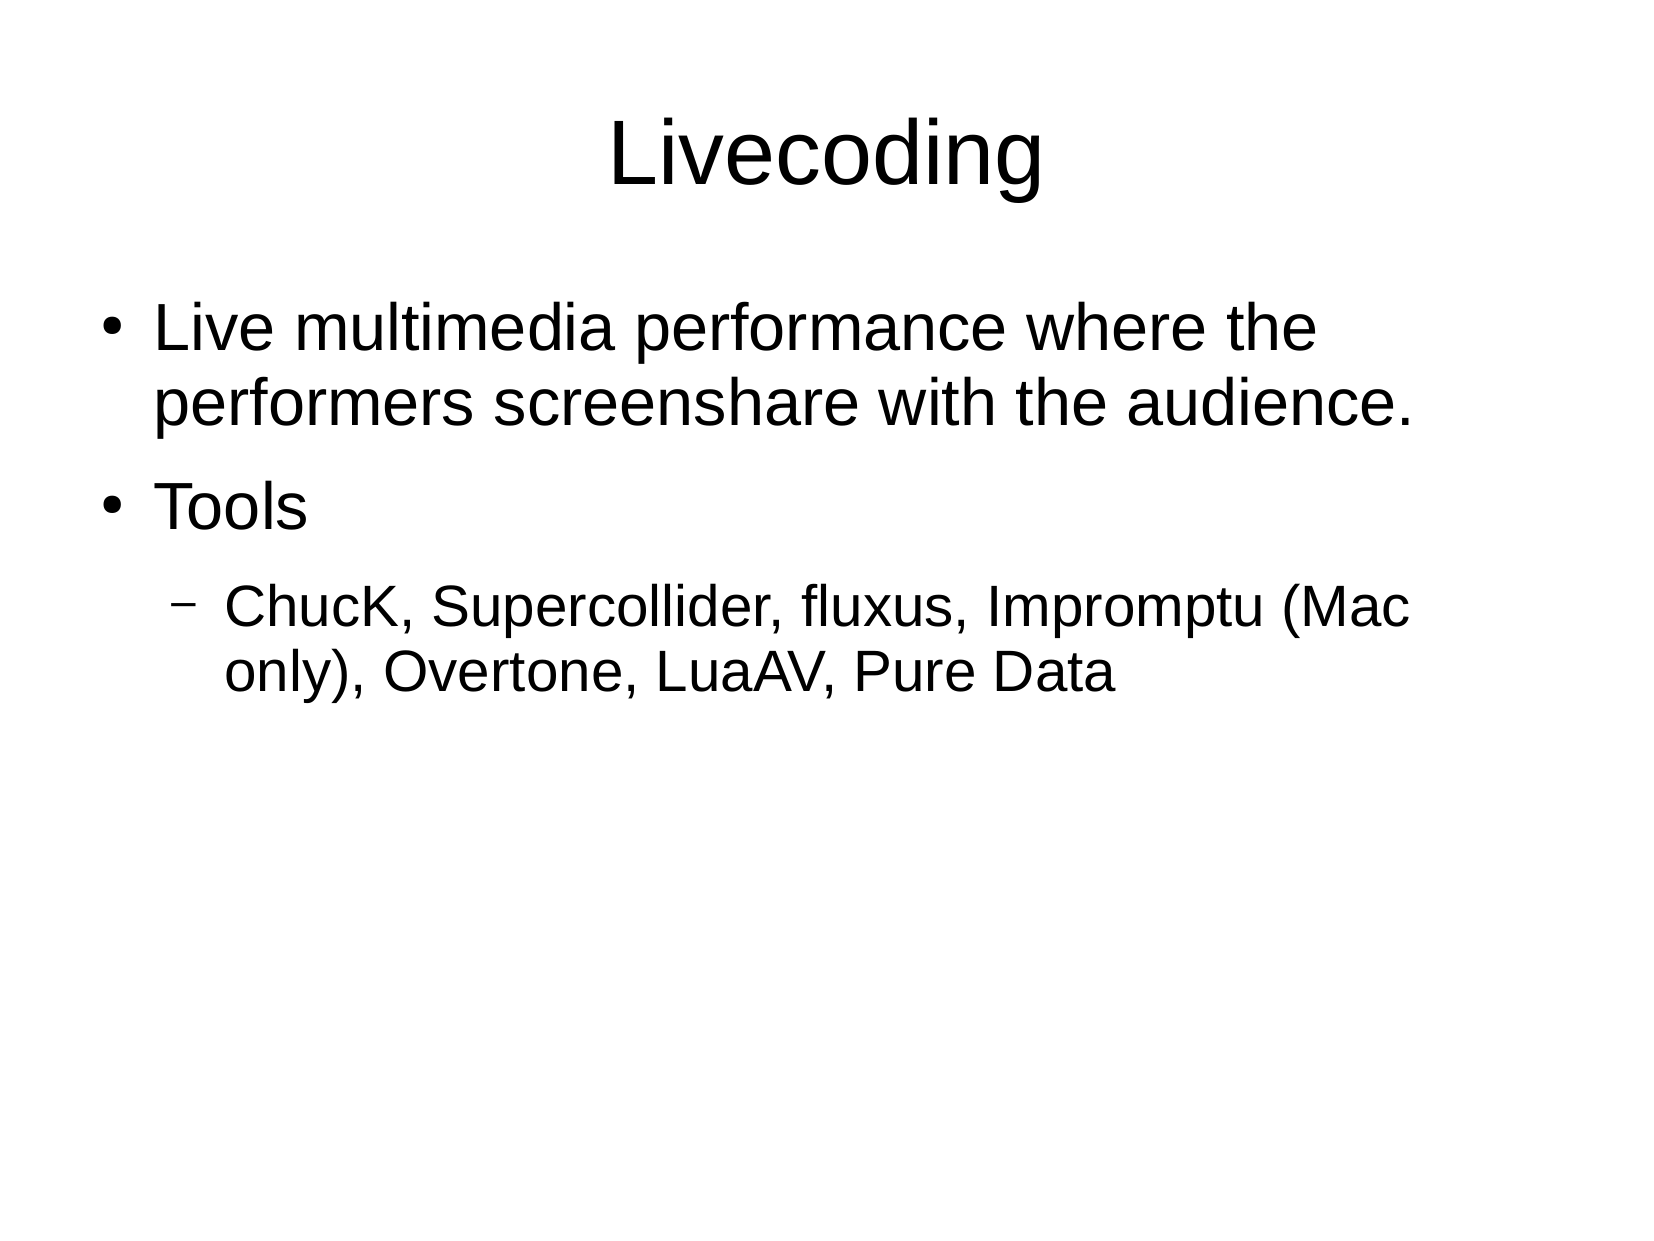

# Livecoding
Live multimedia performance where the performers screenshare with the audience.
Tools
ChucK, Supercollider, fluxus, Impromptu (Mac only), Overtone, LuaAV, Pure Data